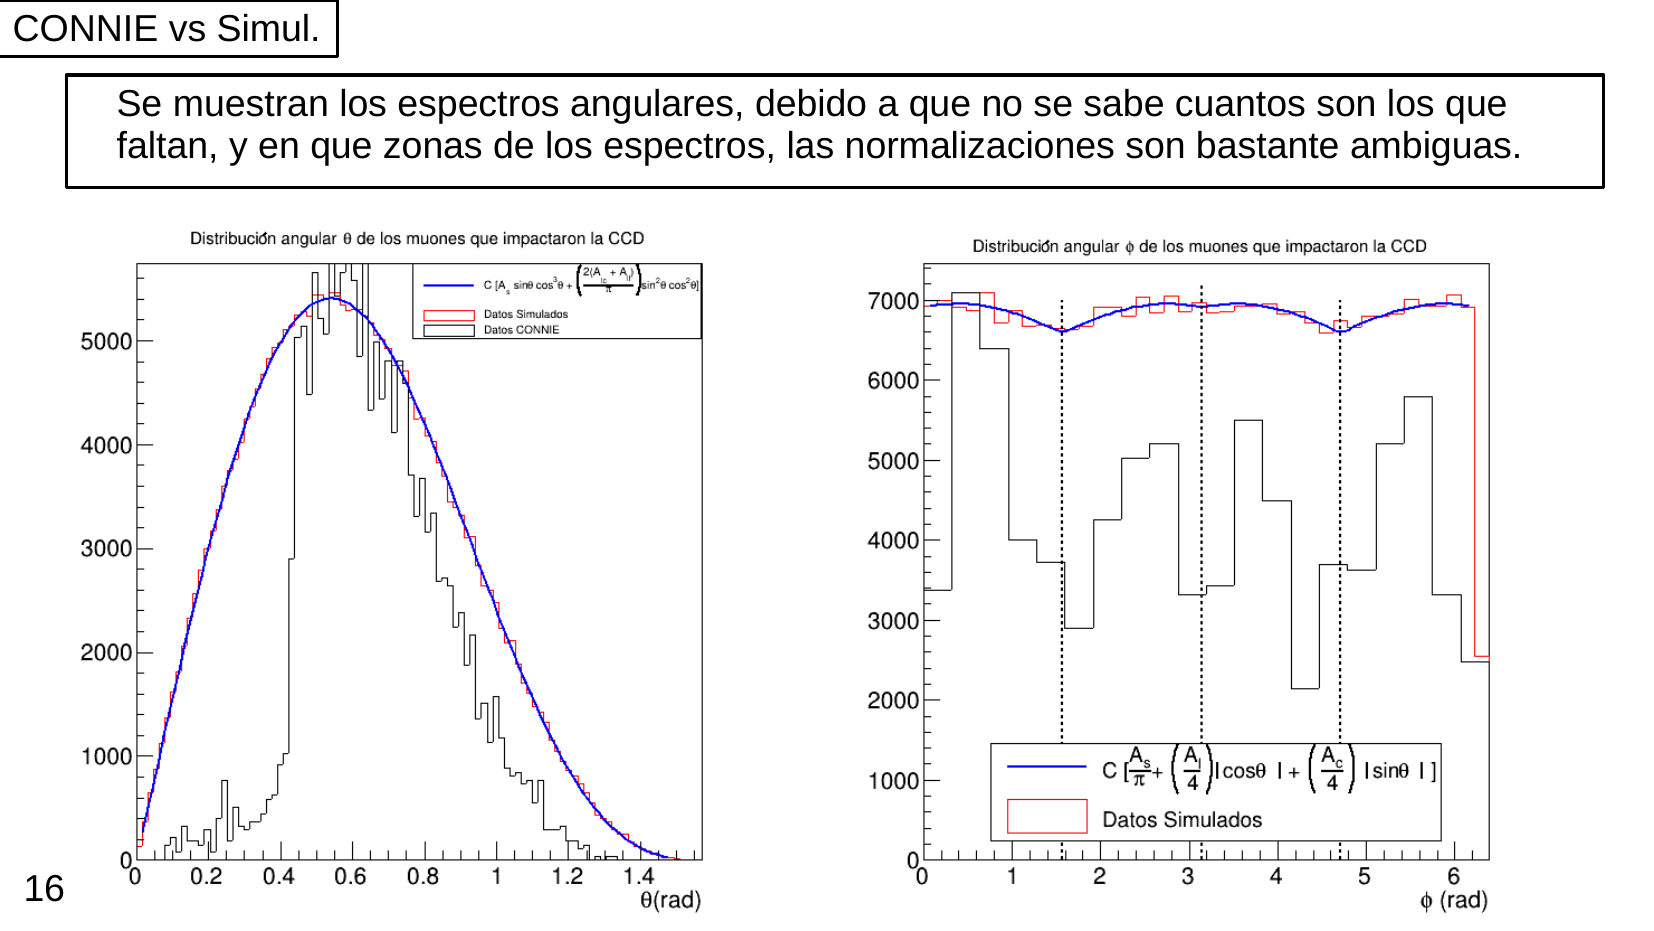

CONNIE vs Simul.
Se muestran los espectros angulares, debido a que no se sabe cuantos son los que faltan, y en que zonas de los espectros, las normalizaciones son bastante ambiguas.